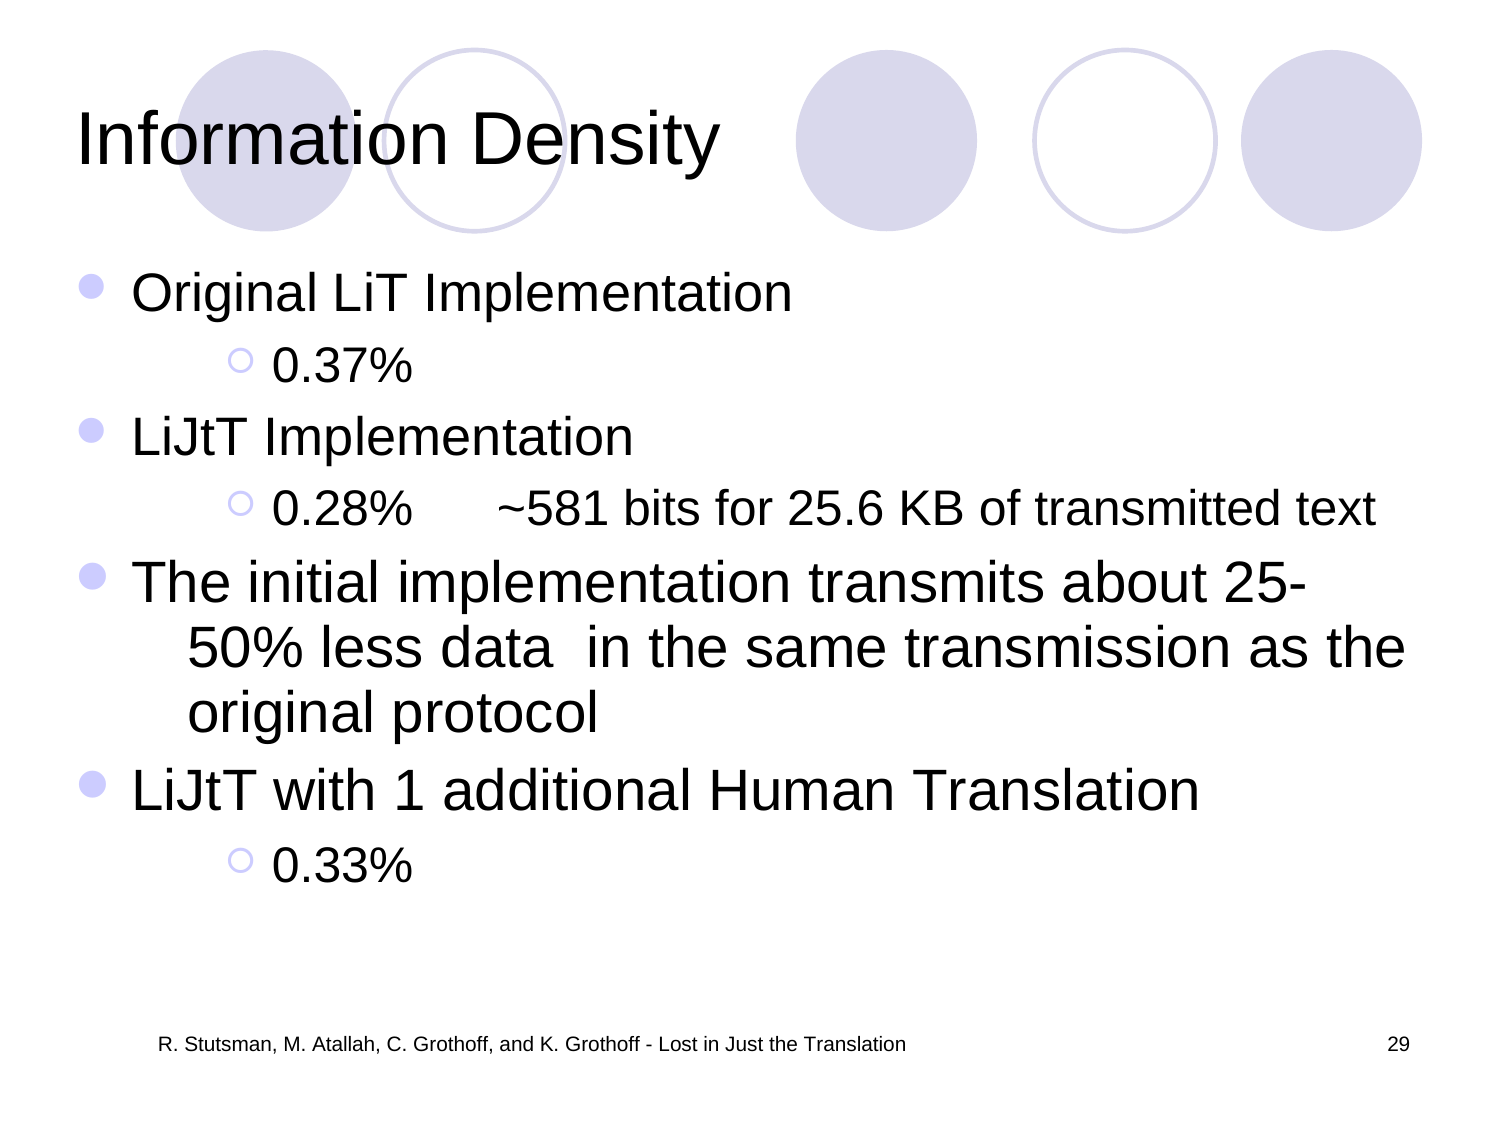

# Information Density
Original LiT Implementation
0.37%
LiJtT Implementation
0.28% 	~581 bits for 25.6 KB of transmitted text
The initial implementation transmits about 25-50% less data in the same transmission as the original protocol
LiJtT with 1 additional Human Translation
0.33%
R. Stutsman, M. Atallah, C. Grothoff, and K. Grothoff - Lost in Just the Translation
29